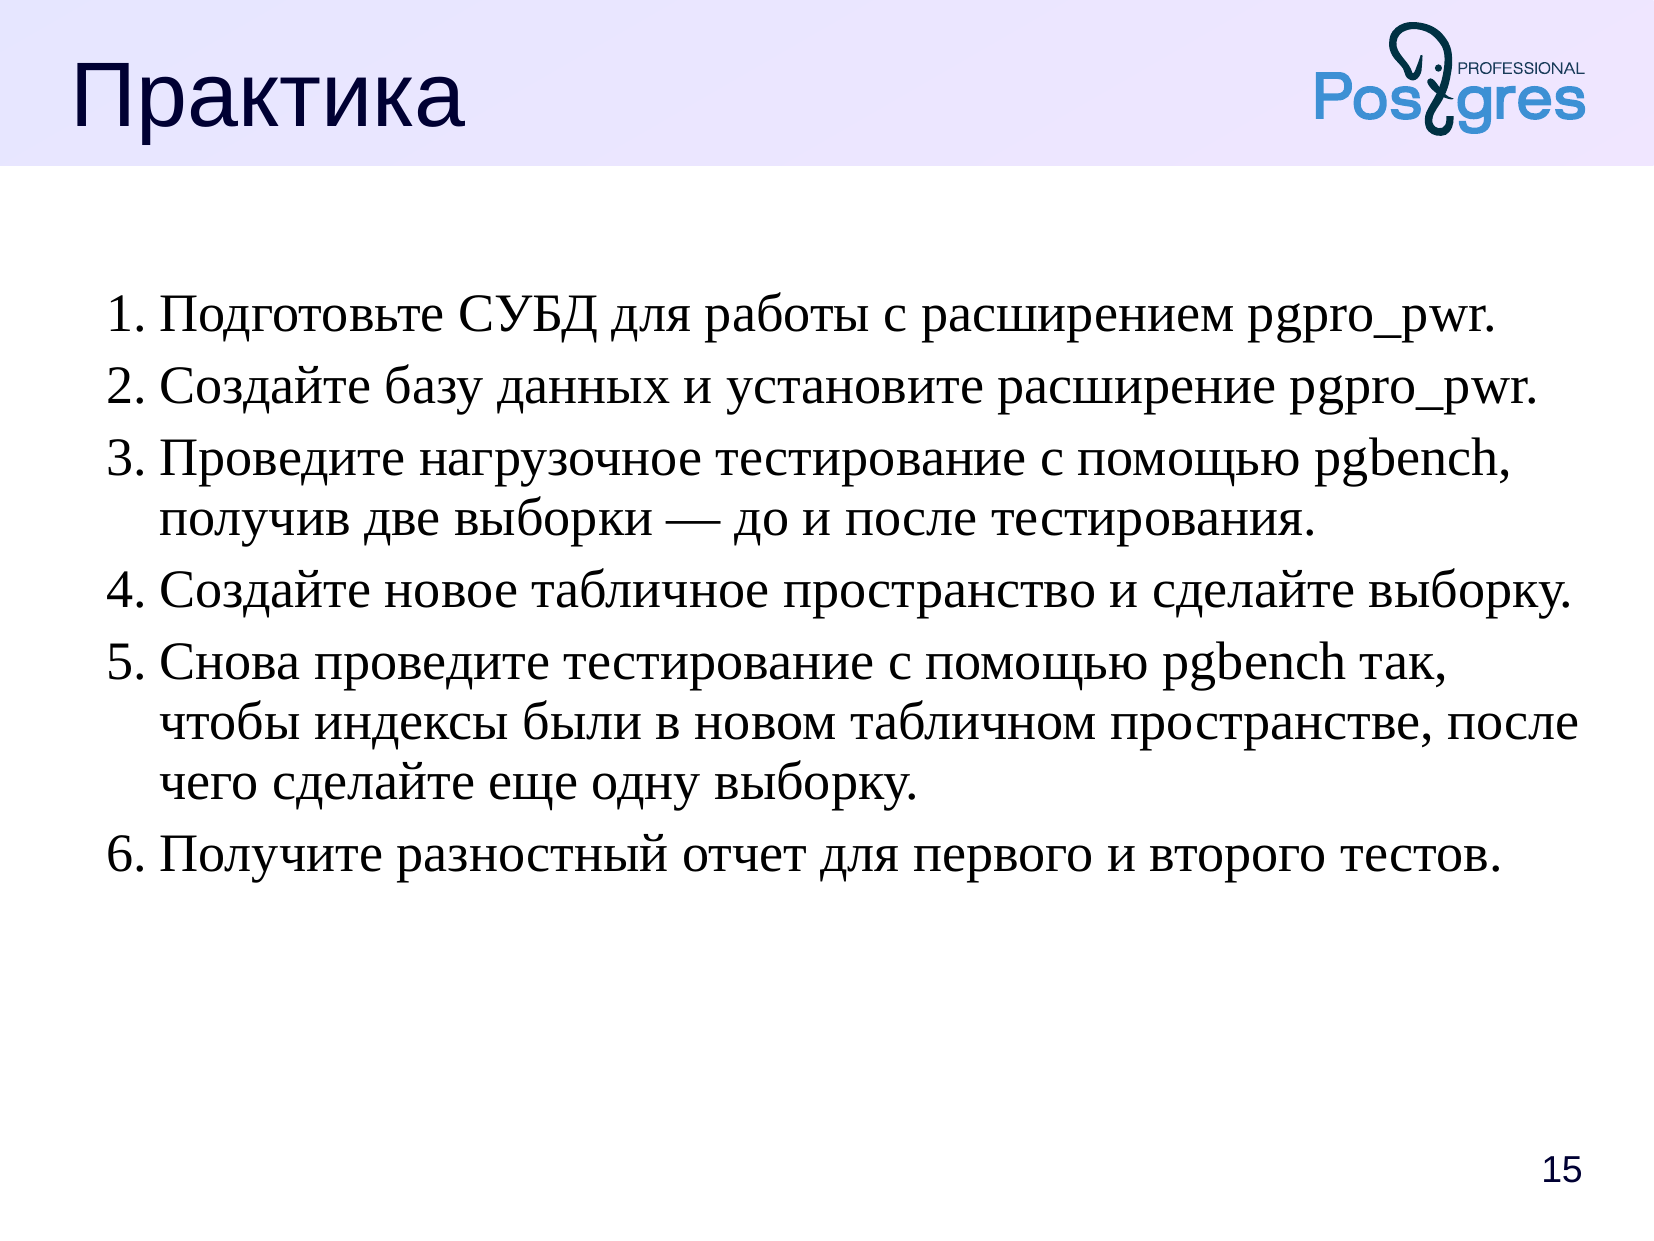

# Практика
Подготовьте СУБД для работы с расширением pgpro_pwr.
Создайте базу данных и установите расширение pgpro_pwr.
Проведите нагрузочное тестирование с помощью pgbench, получив две выборки — до и после тестирования.
Создайте новое табличное пространство и сделайте выборку.
Снова проведите тестирование с помощью pgbench так, чтобы индексы были в новом табличном пространстве, после чего сделайте еще одну выборку.
Получите разностный отчет для первого и второго тестов.